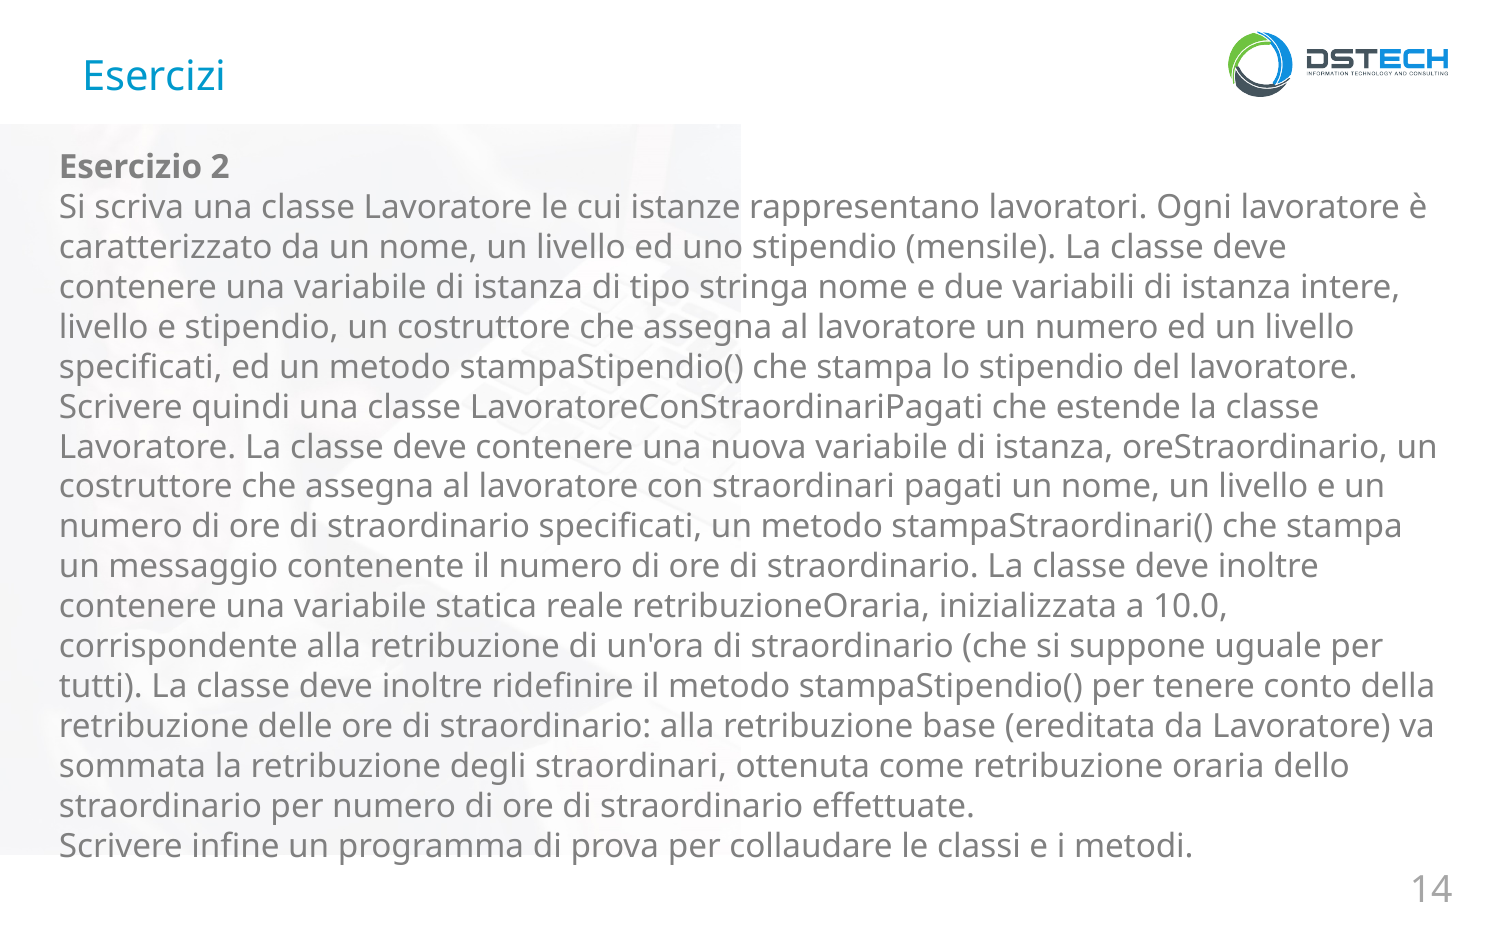

Esercizi
Esercizio 2
Si scriva una classe Lavoratore le cui istanze rappresentano lavoratori. Ogni lavoratore è caratterizzato da un nome, un livello ed uno stipendio (mensile). La classe deve contenere una variabile di istanza di tipo stringa nome e due variabili di istanza intere, livello e stipendio, un costruttore che assegna al lavoratore un numero ed un livello specificati, ed un metodo stampaStipendio() che stampa lo stipendio del lavoratore.
Scrivere quindi una classe LavoratoreConStraordinariPagati che estende la classe Lavoratore. La classe deve contenere una nuova variabile di istanza, oreStraordinario, un costruttore che assegna al lavoratore con straordinari pagati un nome, un livello e un numero di ore di straordinario specificati, un metodo stampaStraordinari() che stampa un messaggio contenente il numero di ore di straordinario. La classe deve inoltre contenere una variabile statica reale retribuzioneOraria, inizializzata a 10.0, corrispondente alla retribuzione di un'ora di straordinario (che si suppone uguale per tutti). La classe deve inoltre ridefinire il metodo stampaStipendio() per tenere conto della retribuzione delle ore di straordinario: alla retribuzione base (ereditata da Lavoratore) va sommata la retribuzione degli straordinari, ottenuta come retribuzione oraria dello straordinario per numero di ore di straordinario effettuate.
Scrivere infine un programma di prova per collaudare le classi e i metodi.
14